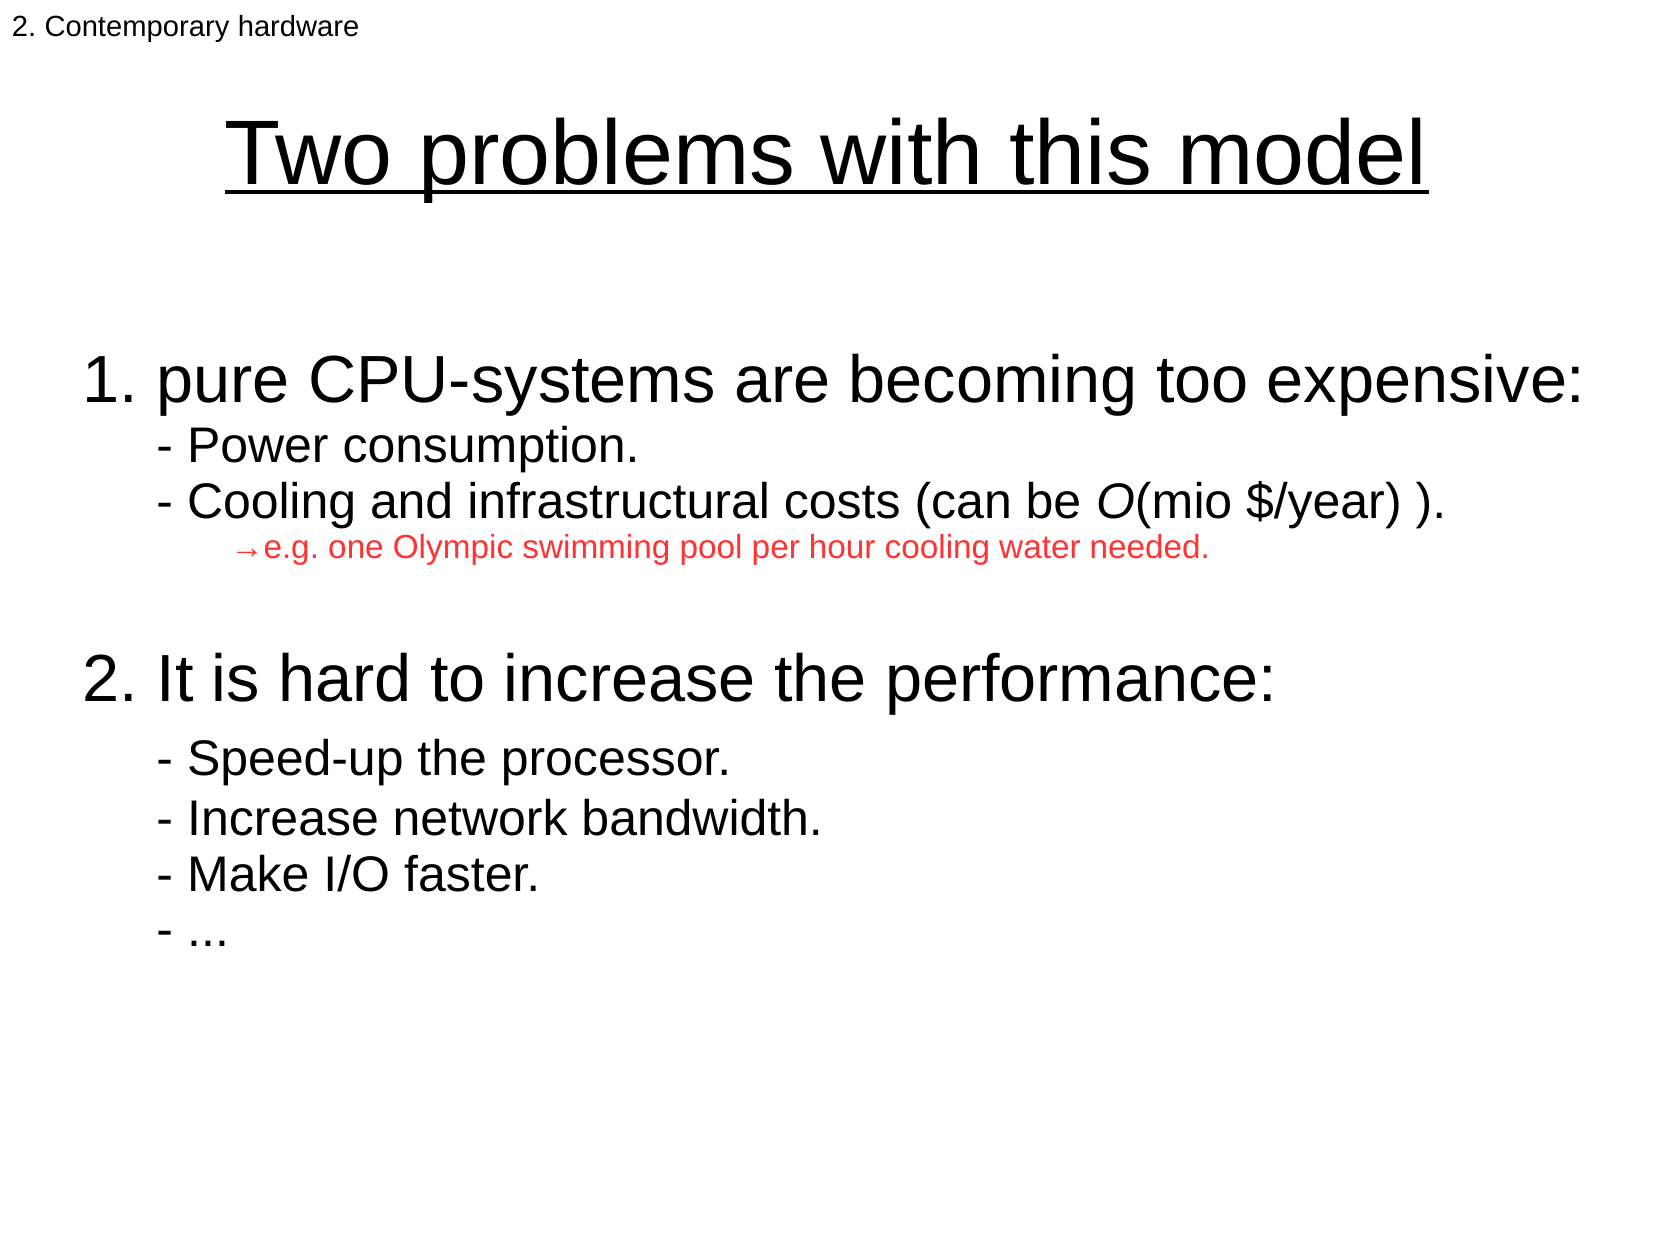

2. Contemporary hardware
# Two problems with this model
1. pure CPU-systems are becoming too expensive:
	- Power consumption.
	- Cooling and infrastructural costs (can be O(mio $/year) ).
		→e.g. one Olympic swimming pool per hour cooling water needed.
2. It is hard to increase the performance:
	- Speed-up the processor.
	- Increase network bandwidth.
	- Make I/O faster.
	- ...